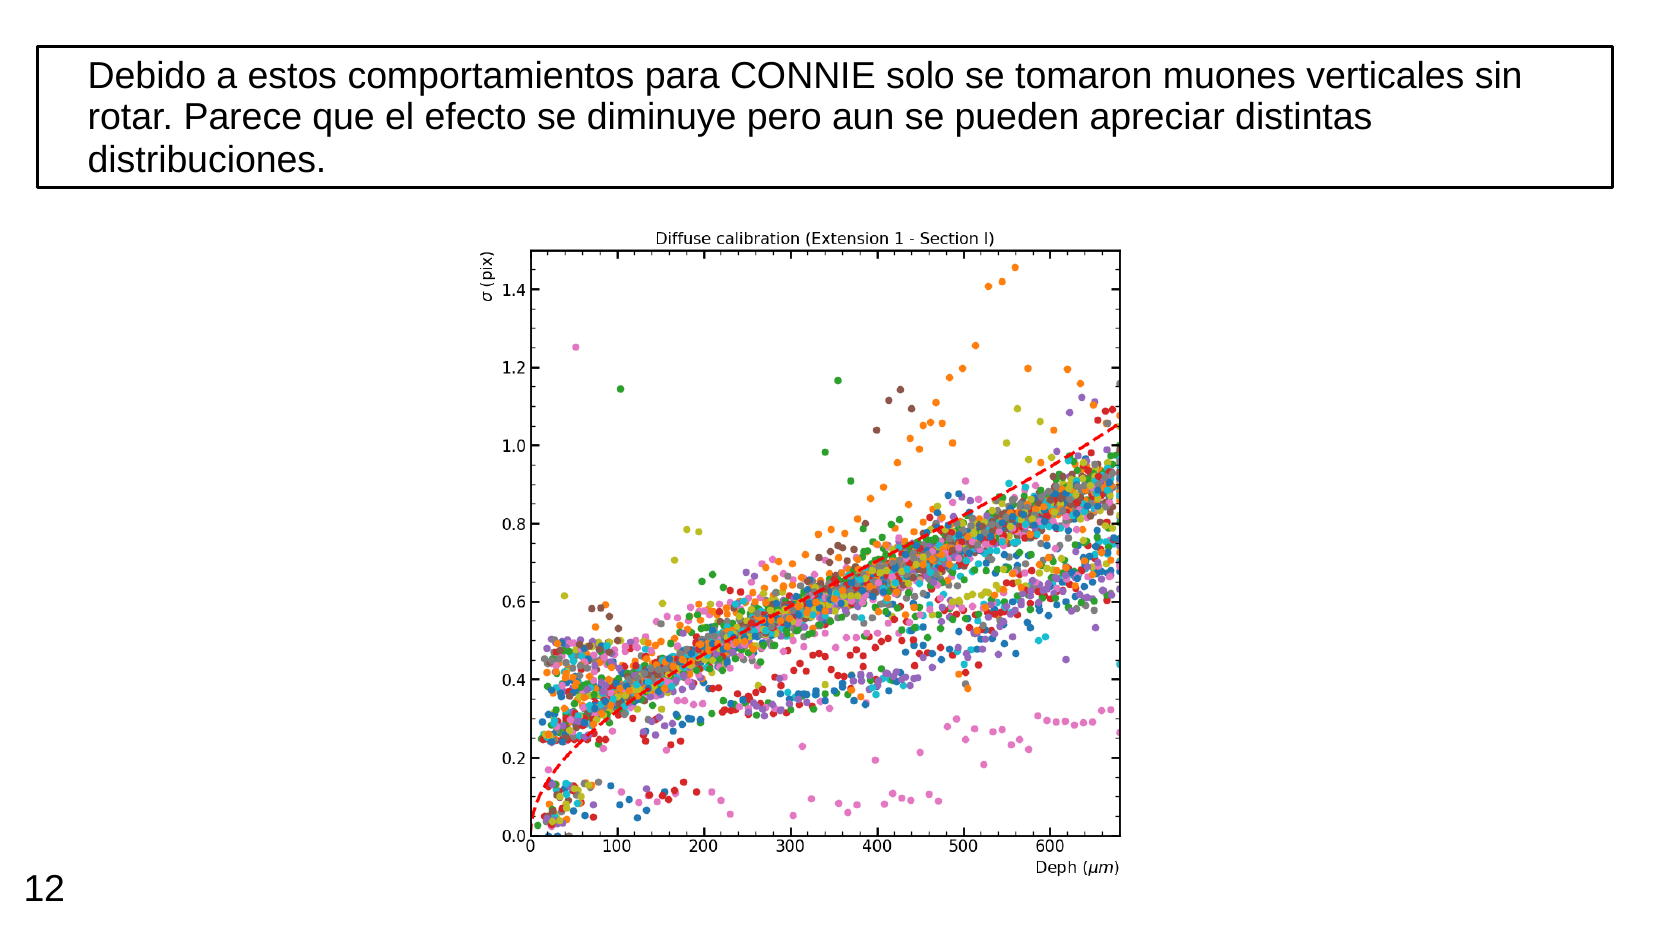

Debido a estos comportamientos para CONNIE solo se tomaron muones verticales sin rotar. Parece que el efecto se diminuye pero aun se pueden apreciar distintas distribuciones.